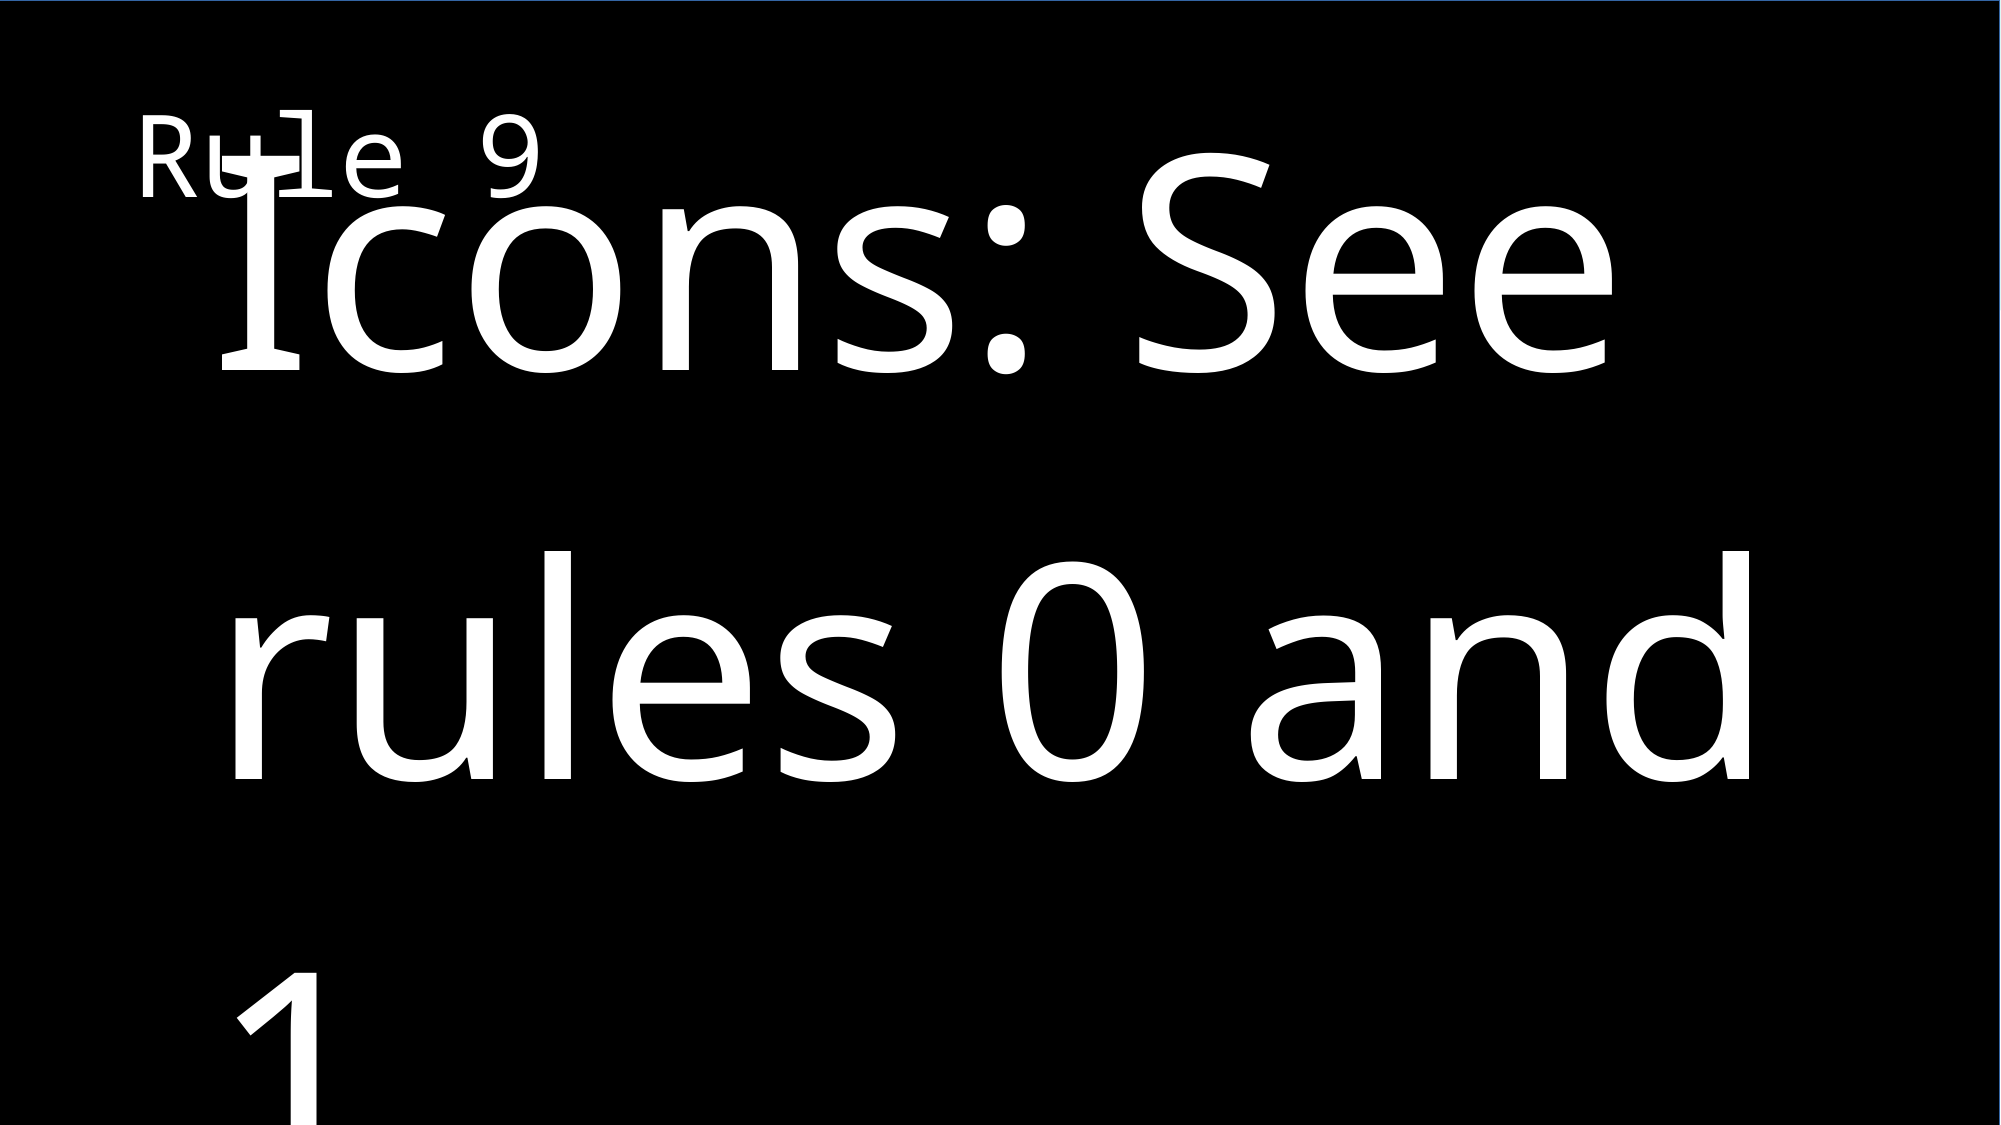

Icons: See rules 0 and 1.
# Rule 9